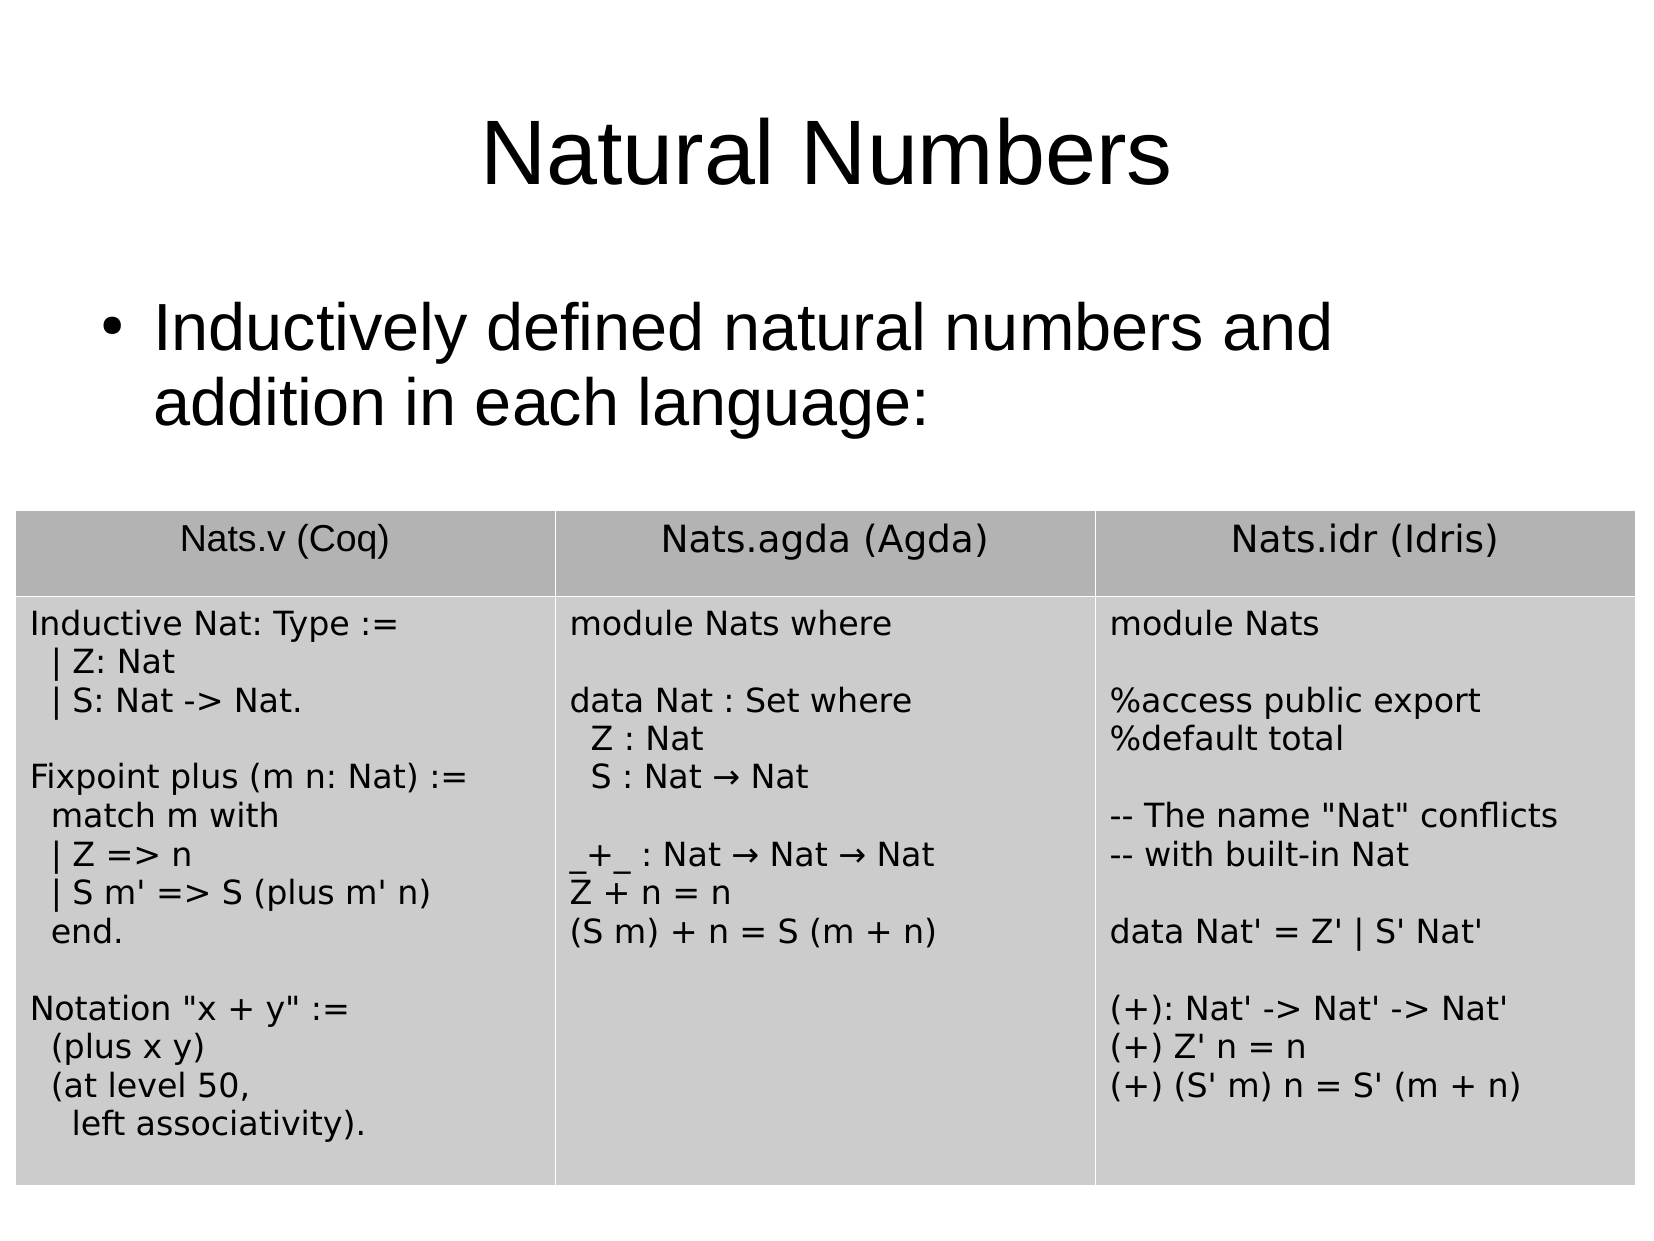

# Natural Numbers
Inductively defined natural numbers and addition in each language:
| Nats.v (Coq) | Nats.agda (Agda) | Nats.idr (Idris) |
| --- | --- | --- |
| Inductive Nat: Type := | Z: Nat | S: Nat -> Nat. Fixpoint plus (m n: Nat) := match m with | Z => n | S m' => S (plus m' n) end. Notation "x + y" := (plus x y) (at level 50, left associativity). | module Nats where data Nat : Set where Z : Nat S : Nat → Nat \_+\_ : Nat → Nat → Nat Z + n = n (S m) + n = S (m + n) | module Nats %access public export %default total -- The name "Nat" conflicts -- with built-in Nat data Nat' = Z' | S' Nat' (+): Nat' -> Nat' -> Nat' (+) Z' n = n (+) (S' m) n = S' (m + n) |